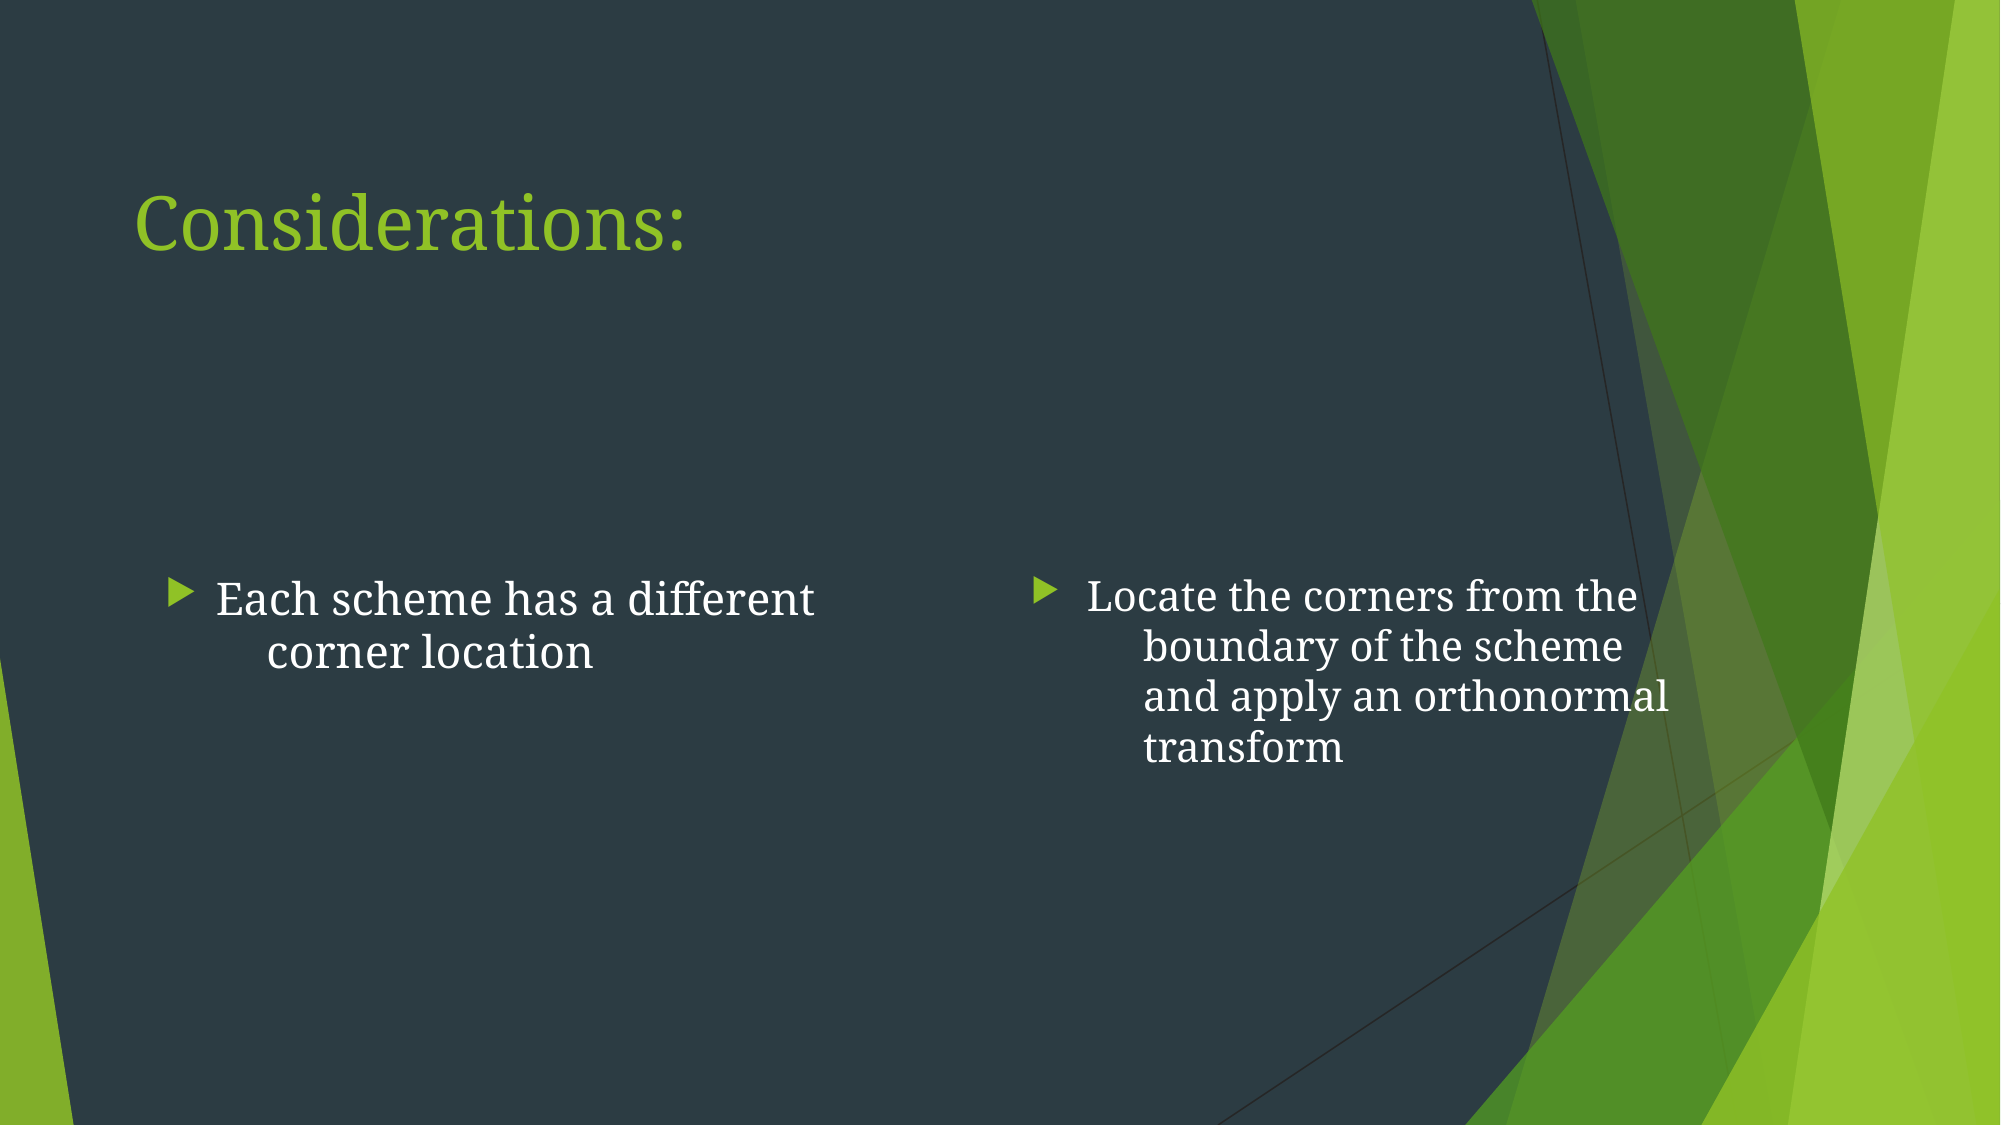

Considerations:
# Each scheme has a different corner location
Locate the corners from the boundary of the scheme and apply an orthonormal transform